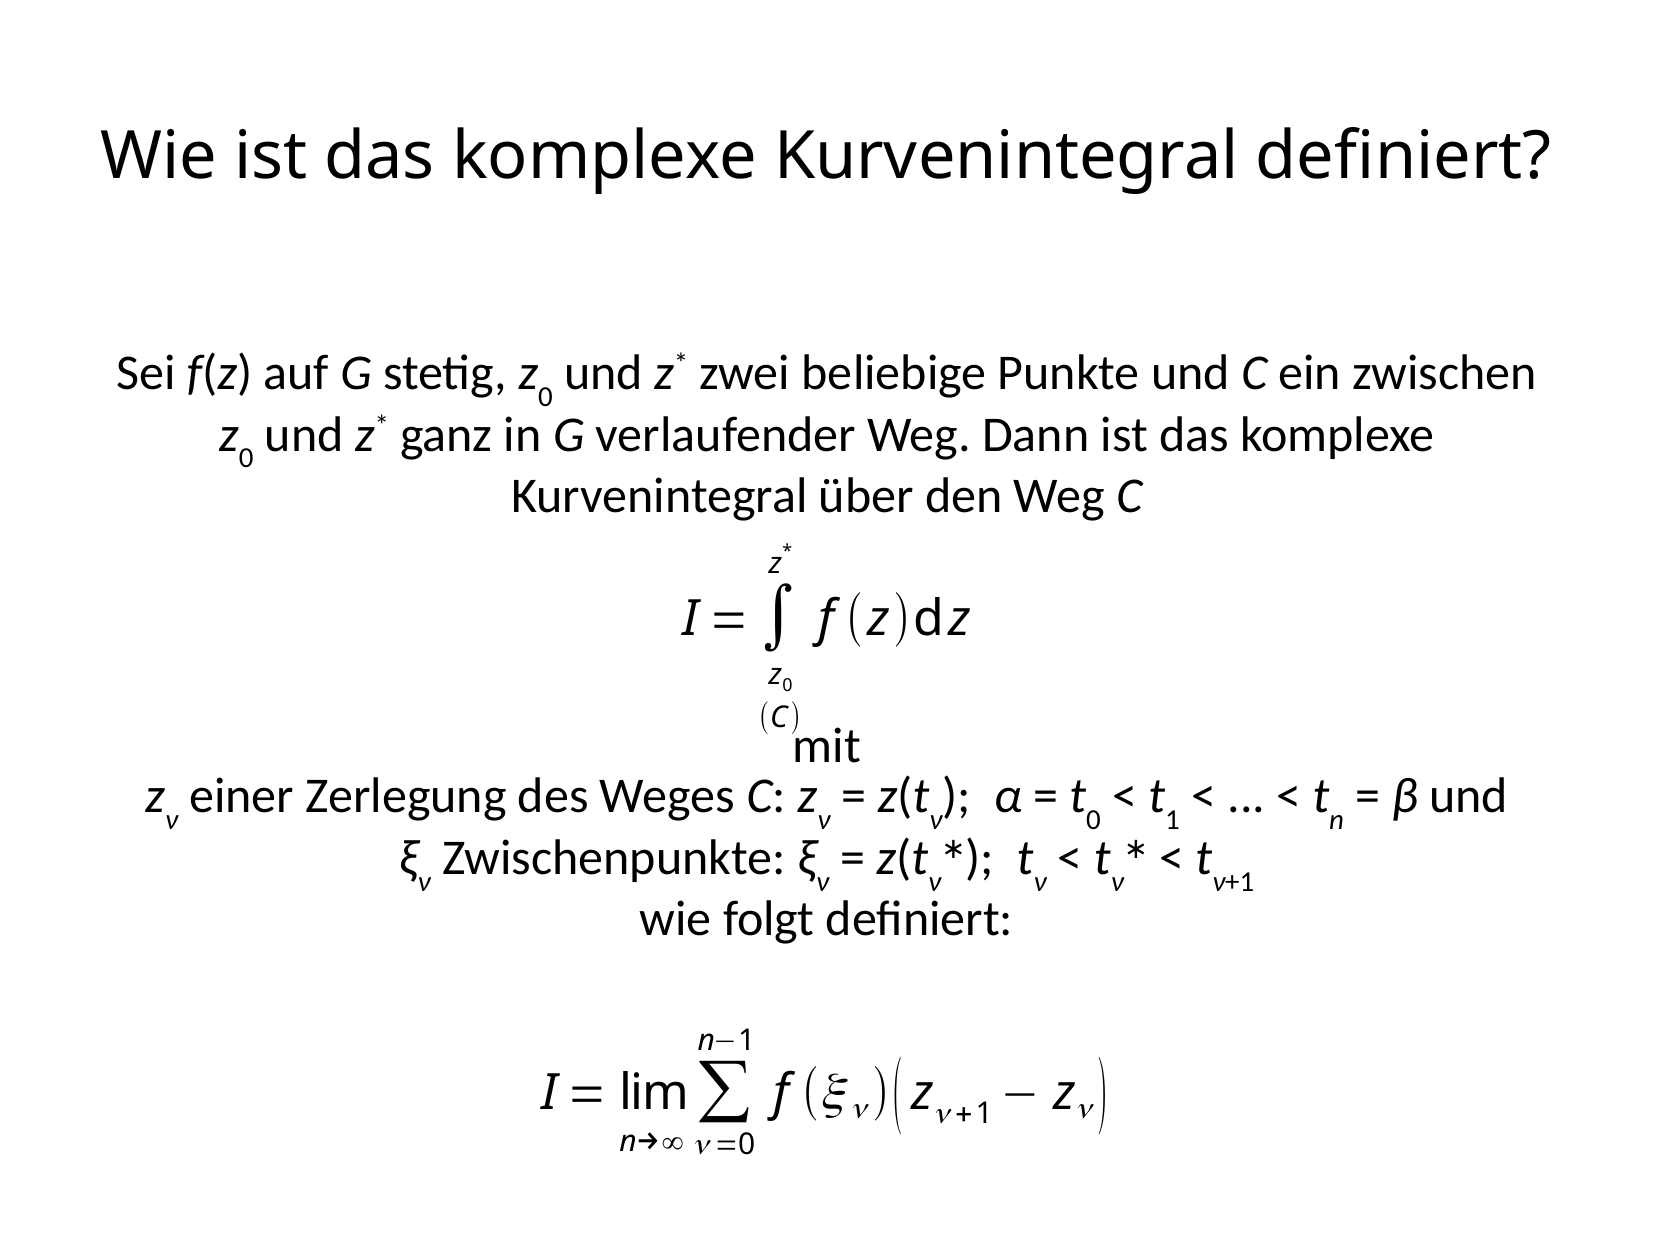

# Wie ist das komplexe Kurvenintegral definiert?
Sei f(z) auf G stetig, z0 und z* zwei beliebige Punkte und C ein zwischen z0 und z* ganz in G verlaufender Weg. Dann ist das komplexe Kurvenintegral über den Weg C
mit
zν einer Zerlegung des Weges C: zν = z(tν);  α = t0 < t1 < ... < tn = β und ξν Zwischenpunkte: ξν = z(tν∗);  tν < tν∗ < tν+1
wie folgt definiert: